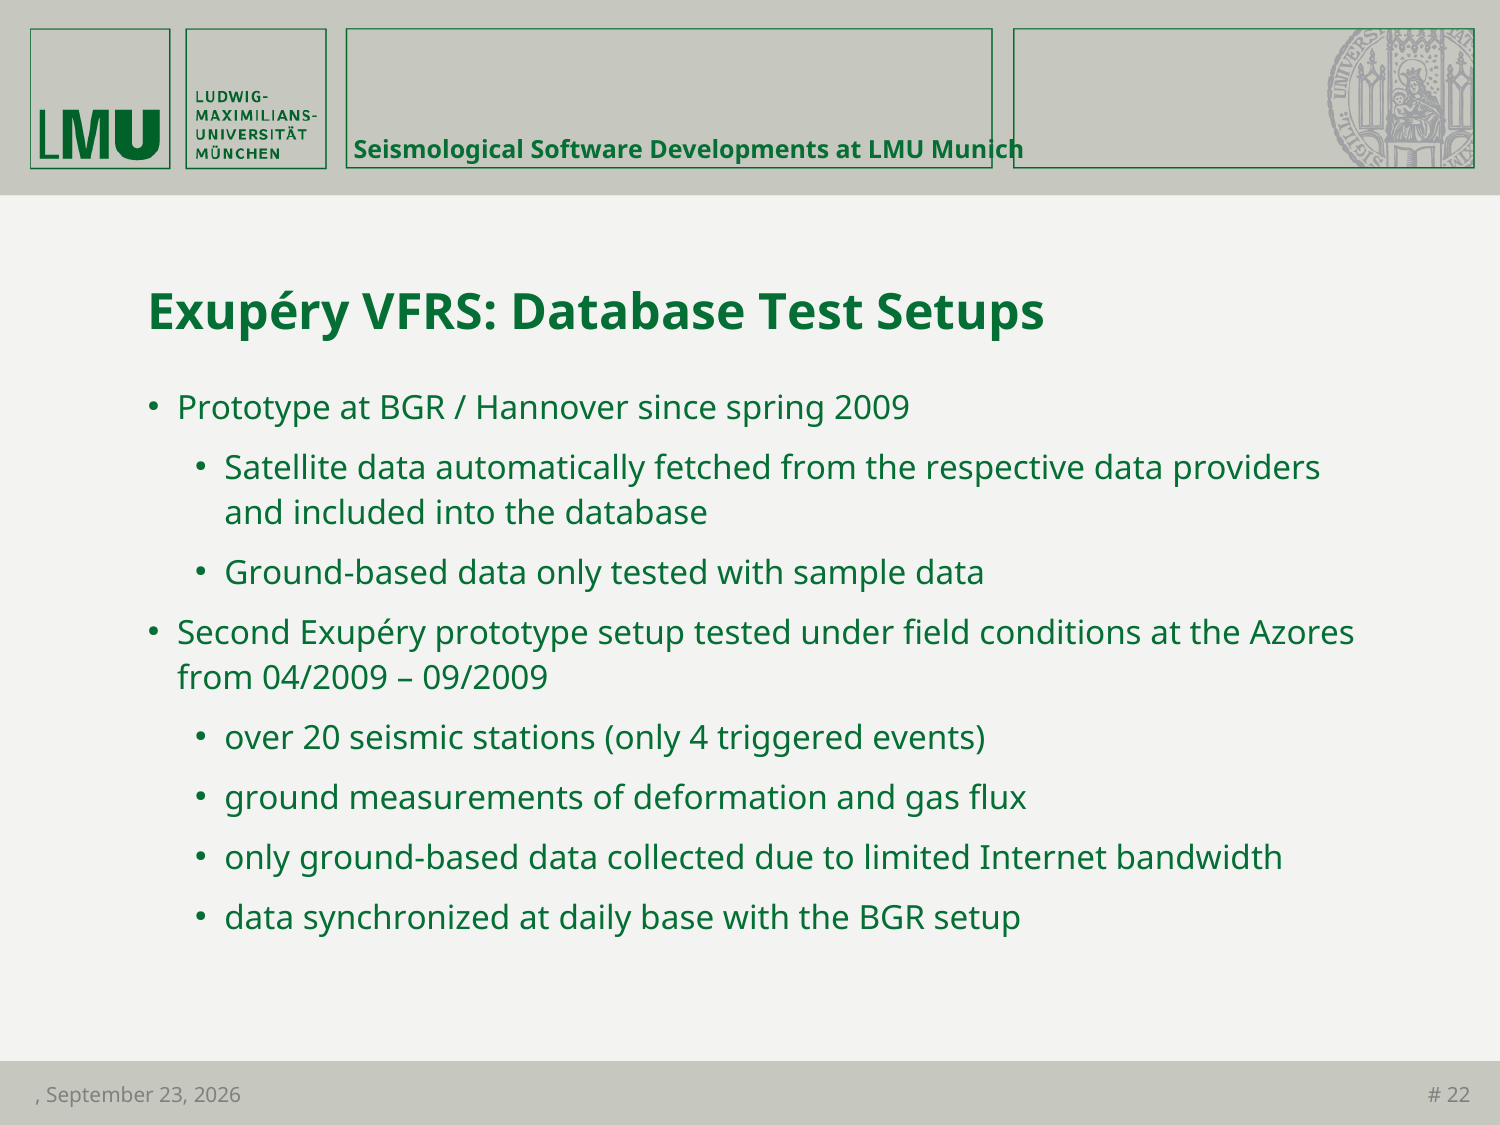

# Exupéry VFRS: Database Test Setups
Prototype at BGR / Hannover since spring 2009
Satellite data automatically fetched from the respective data providers and included into the database
Ground-based data only tested with sample data
Second Exupéry prototype setup tested under field conditions at the Azores from 04/2009 – 09/2009
over 20 seismic stations (only 4 triggered events)
ground measurements of deformation and gas flux
only ground-based data collected due to limited Internet bandwidth
data synchronized at daily base with the BGR setup
22